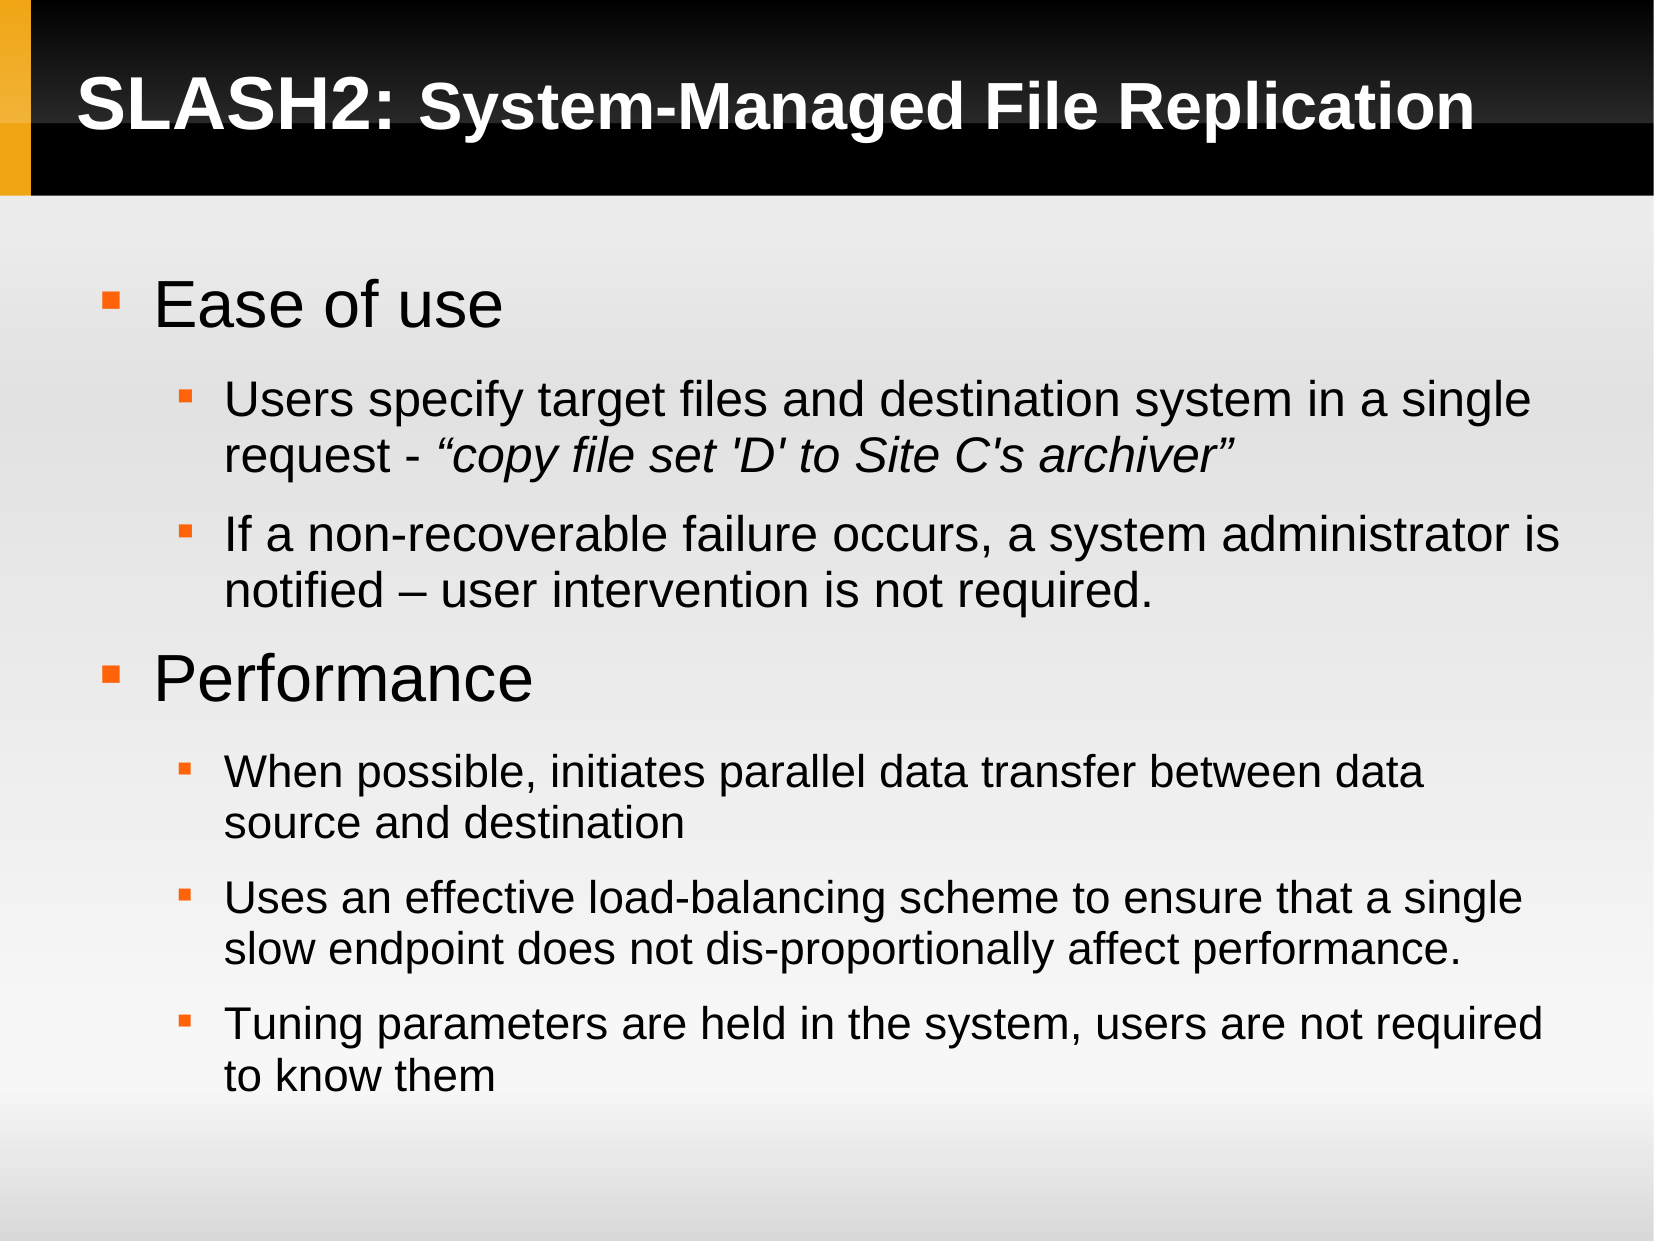

# SLASH2: System-Managed File Replication
Ease of use
Users specify target files and destination system in a single request - “copy file set 'D' to Site C's archiver”
If a non-recoverable failure occurs, a system administrator is notified – user intervention is not required.
Performance
When possible, initiates parallel data transfer between data source and destination
Uses an effective load-balancing scheme to ensure that a single slow endpoint does not dis-proportionally affect performance.
Tuning parameters are held in the system, users are not required to know them